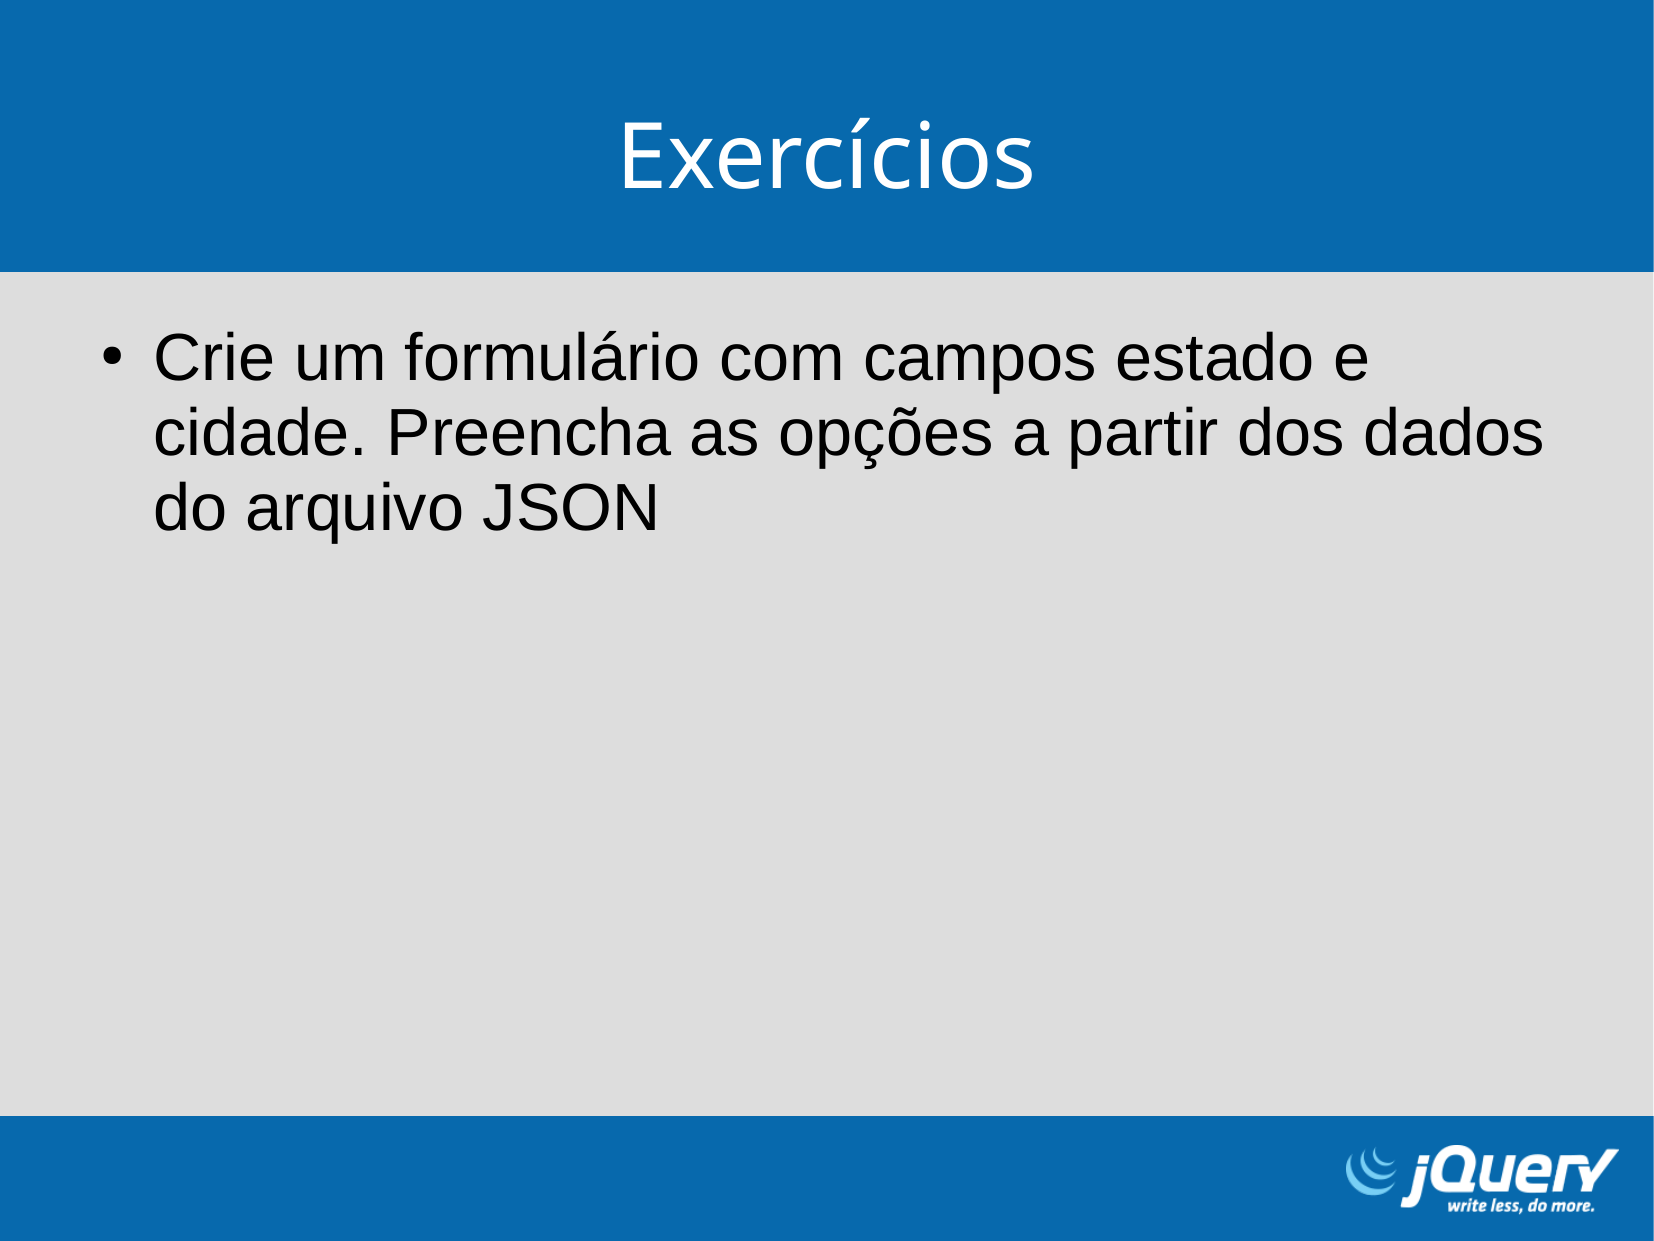

# Exercícios
Crie um formulário com campos estado e cidade. Preencha as opções a partir dos dados do arquivo JSON